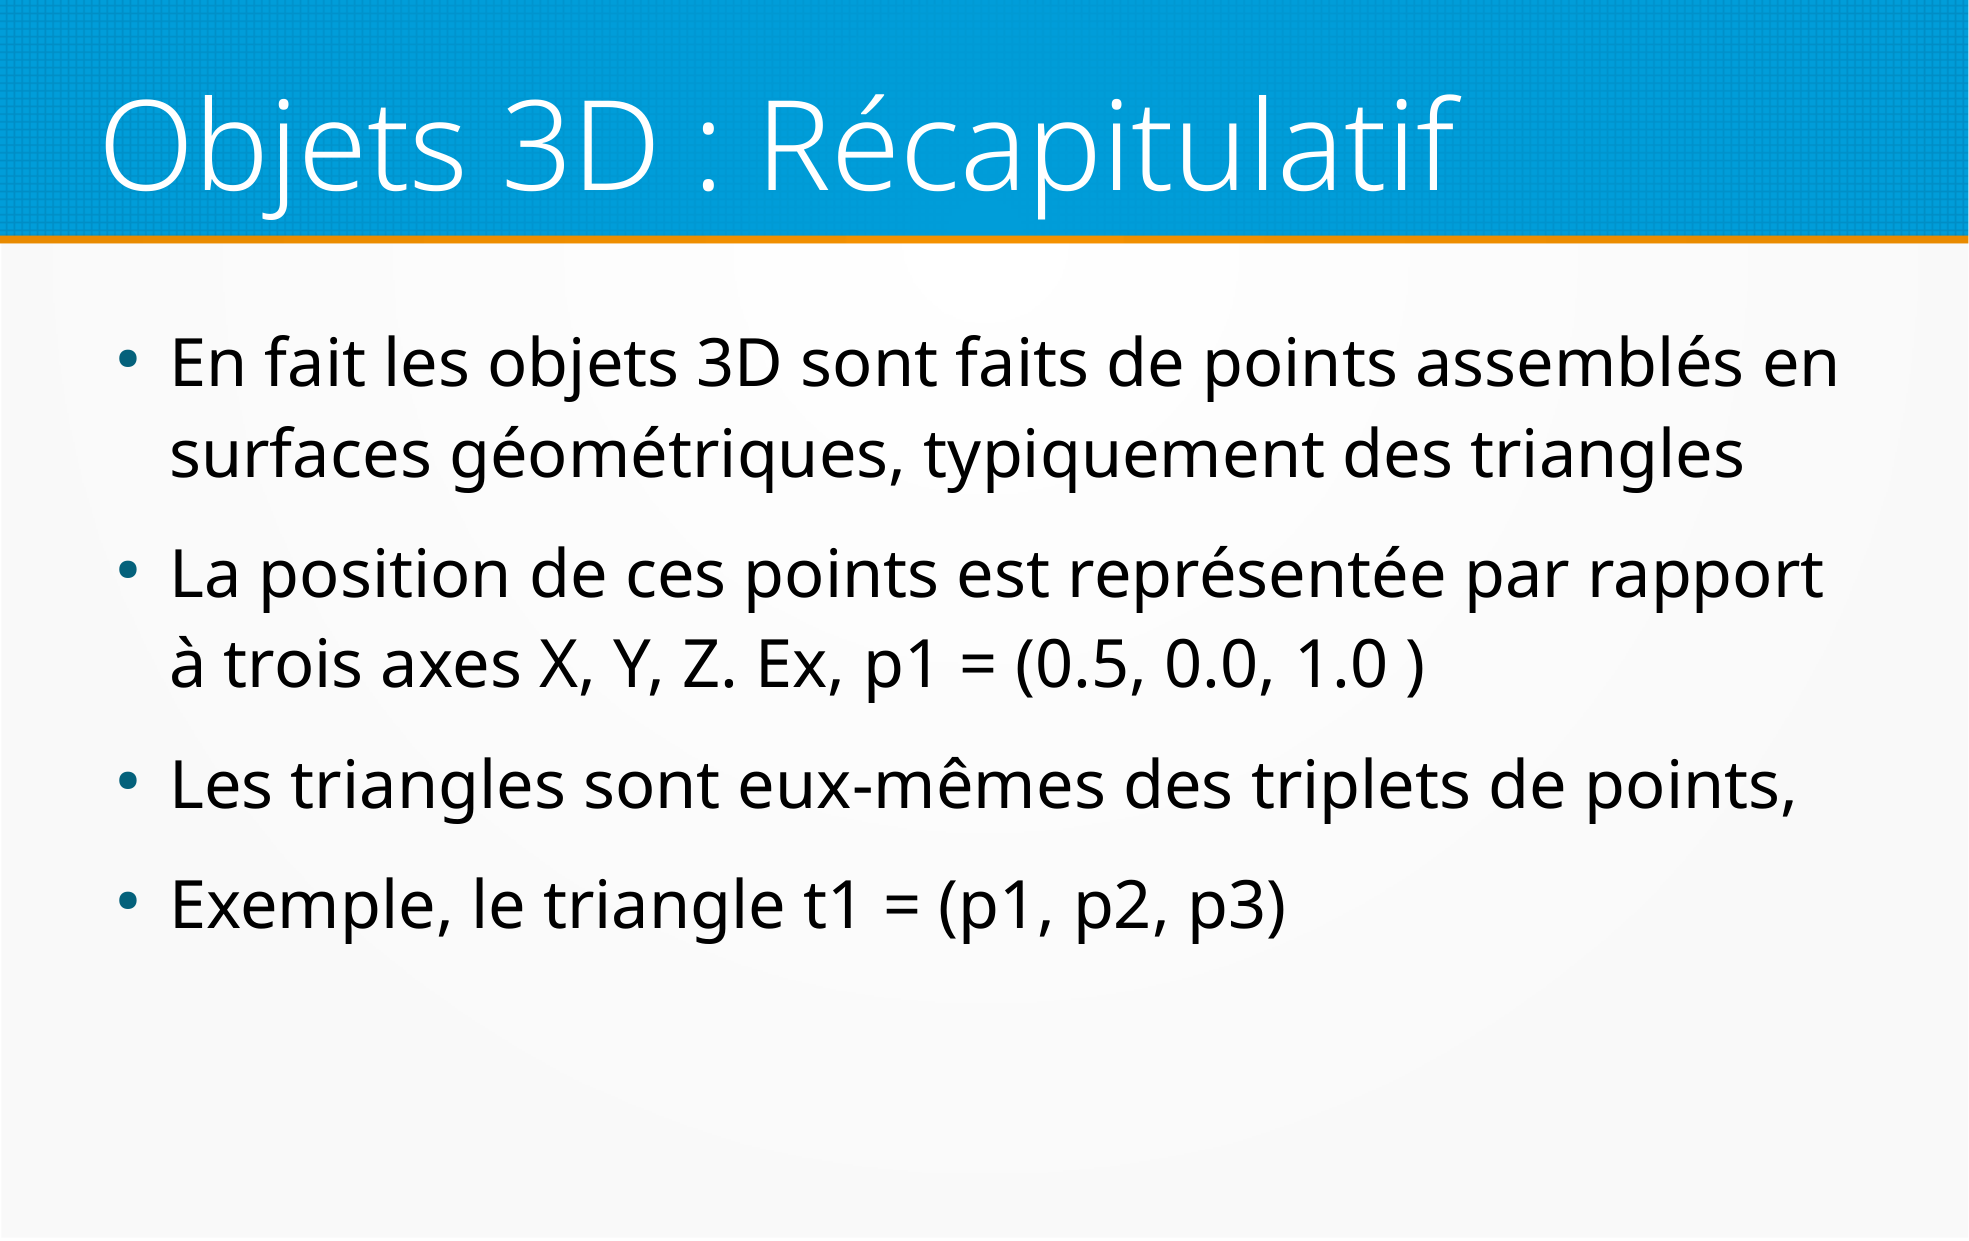

# Objets 3D : Récapitulatif
En fait les objets 3D sont faits de points assemblés en surfaces géométriques, typiquement des triangles
La position de ces points est représentée par rapport à trois axes X, Y, Z. Ex, p1 = (0.5, 0.0, 1.0 )
Les triangles sont eux-mêmes des triplets de points,
Exemple, le triangle t1 = (p1, p2, p3)